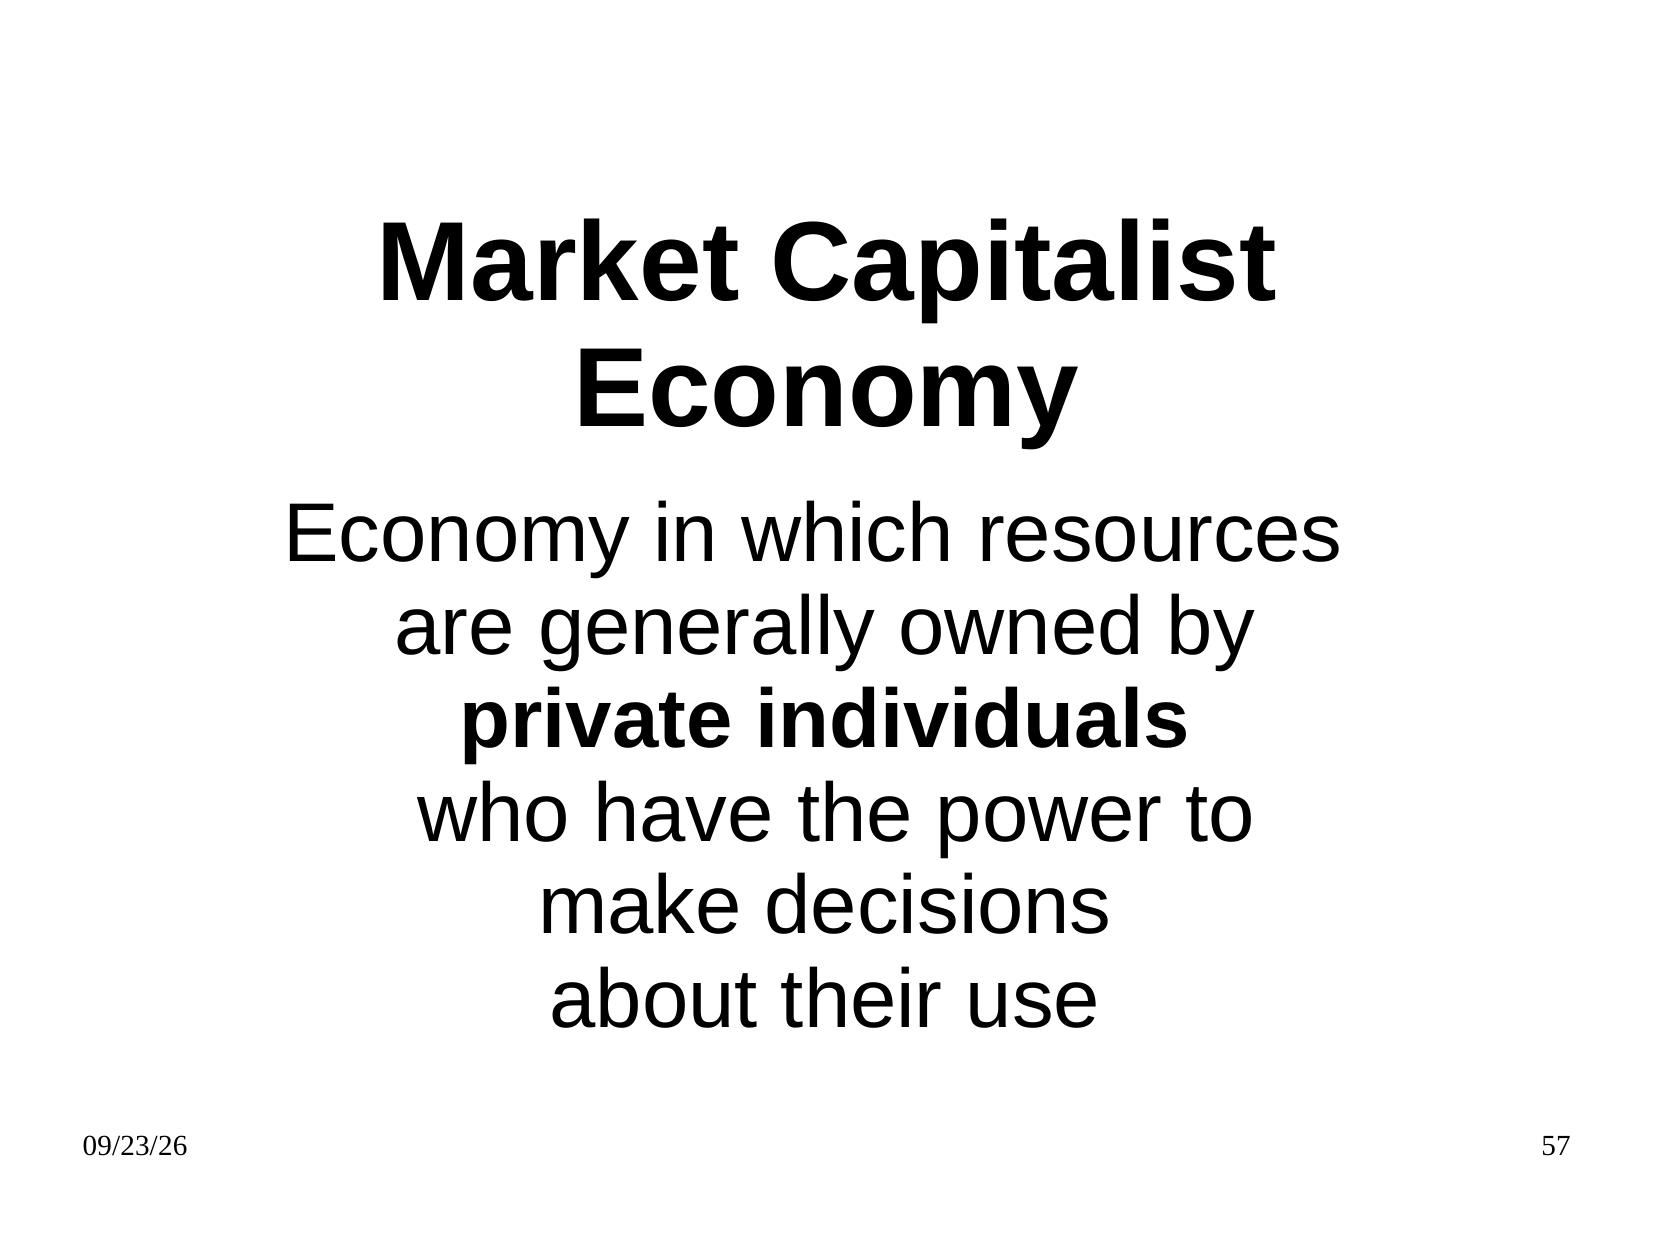

# Market Capitalist Economy
Economy in which resources
are generally owned by
private individuals
 who have the power to
 make decisions
about their use
57